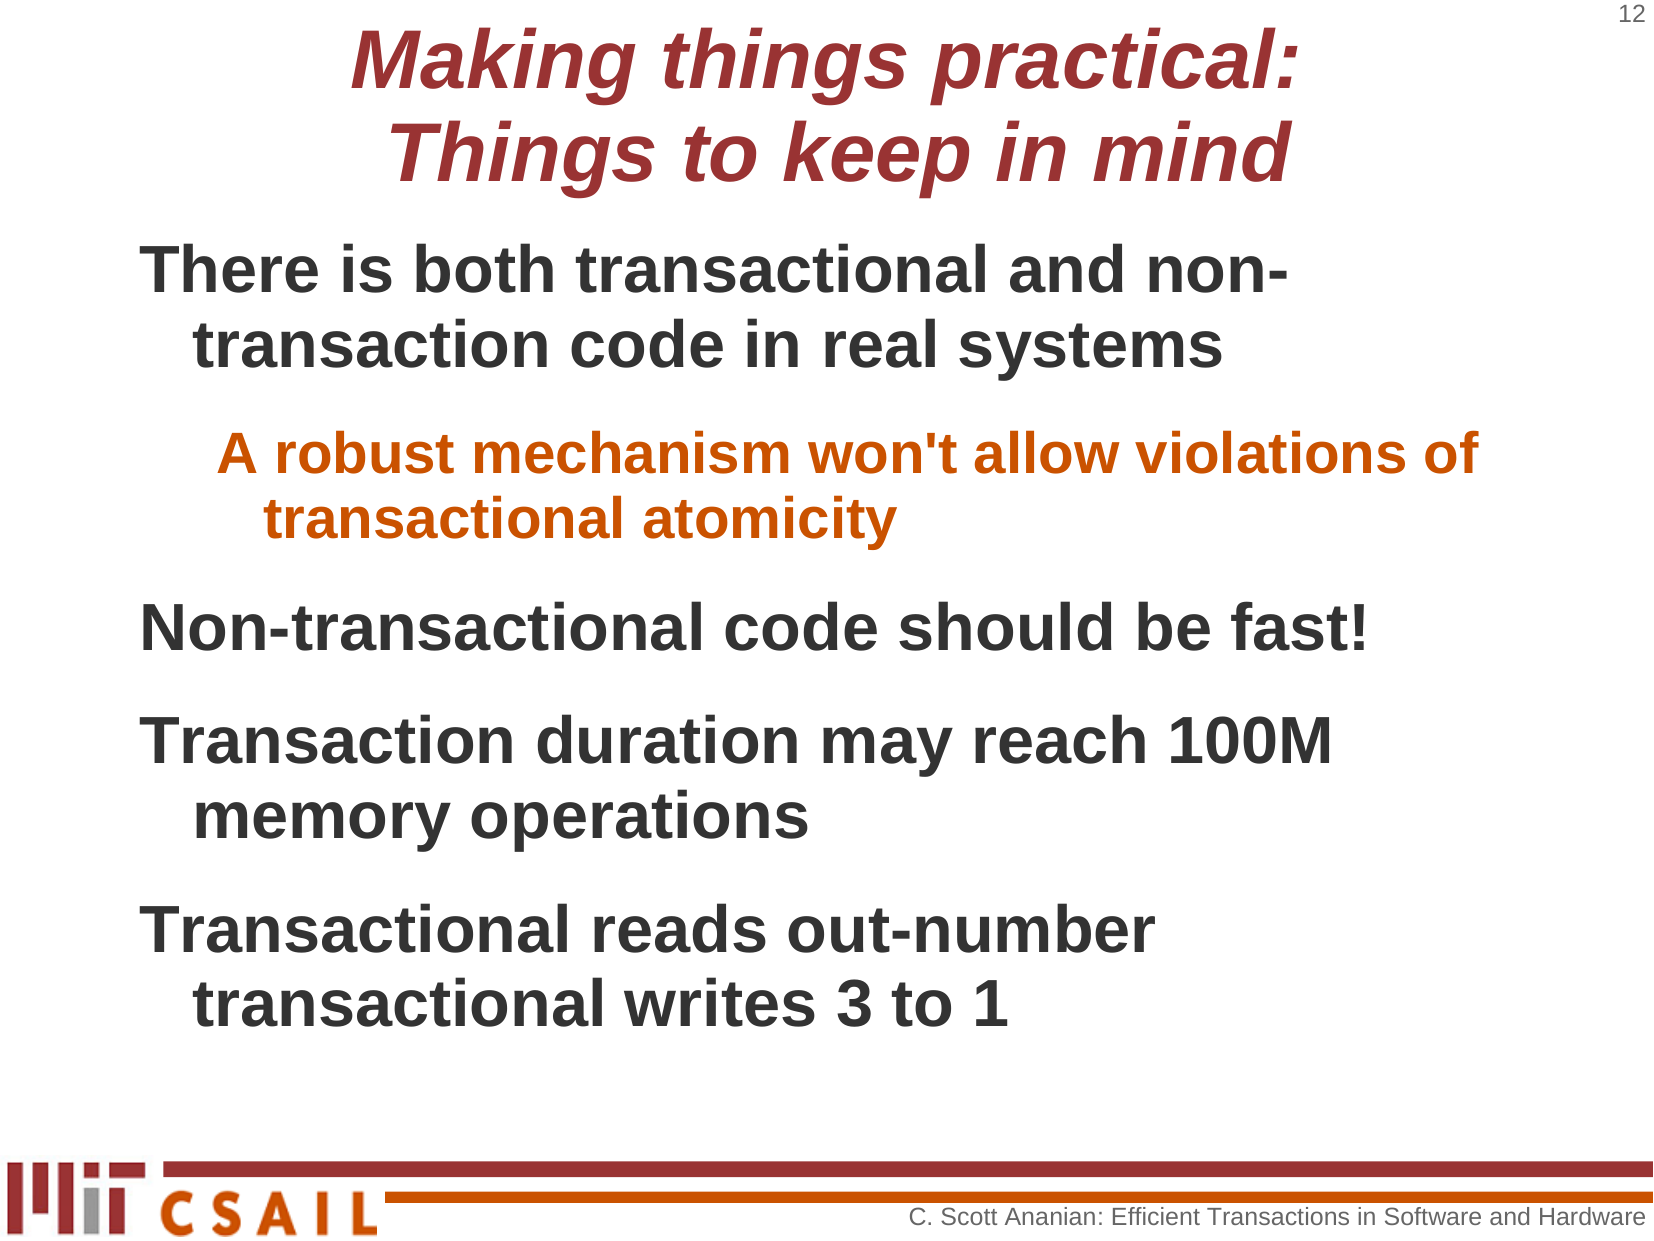

# Making things practical: Things to keep in mind
There is both transactional and non-transaction code in real systems
A robust mechanism won't allow violations of transactional atomicity
Non-transactional code should be fast!
Transaction duration may reach 100M memory operations
Transactional reads out-number transactional writes 3 to 1